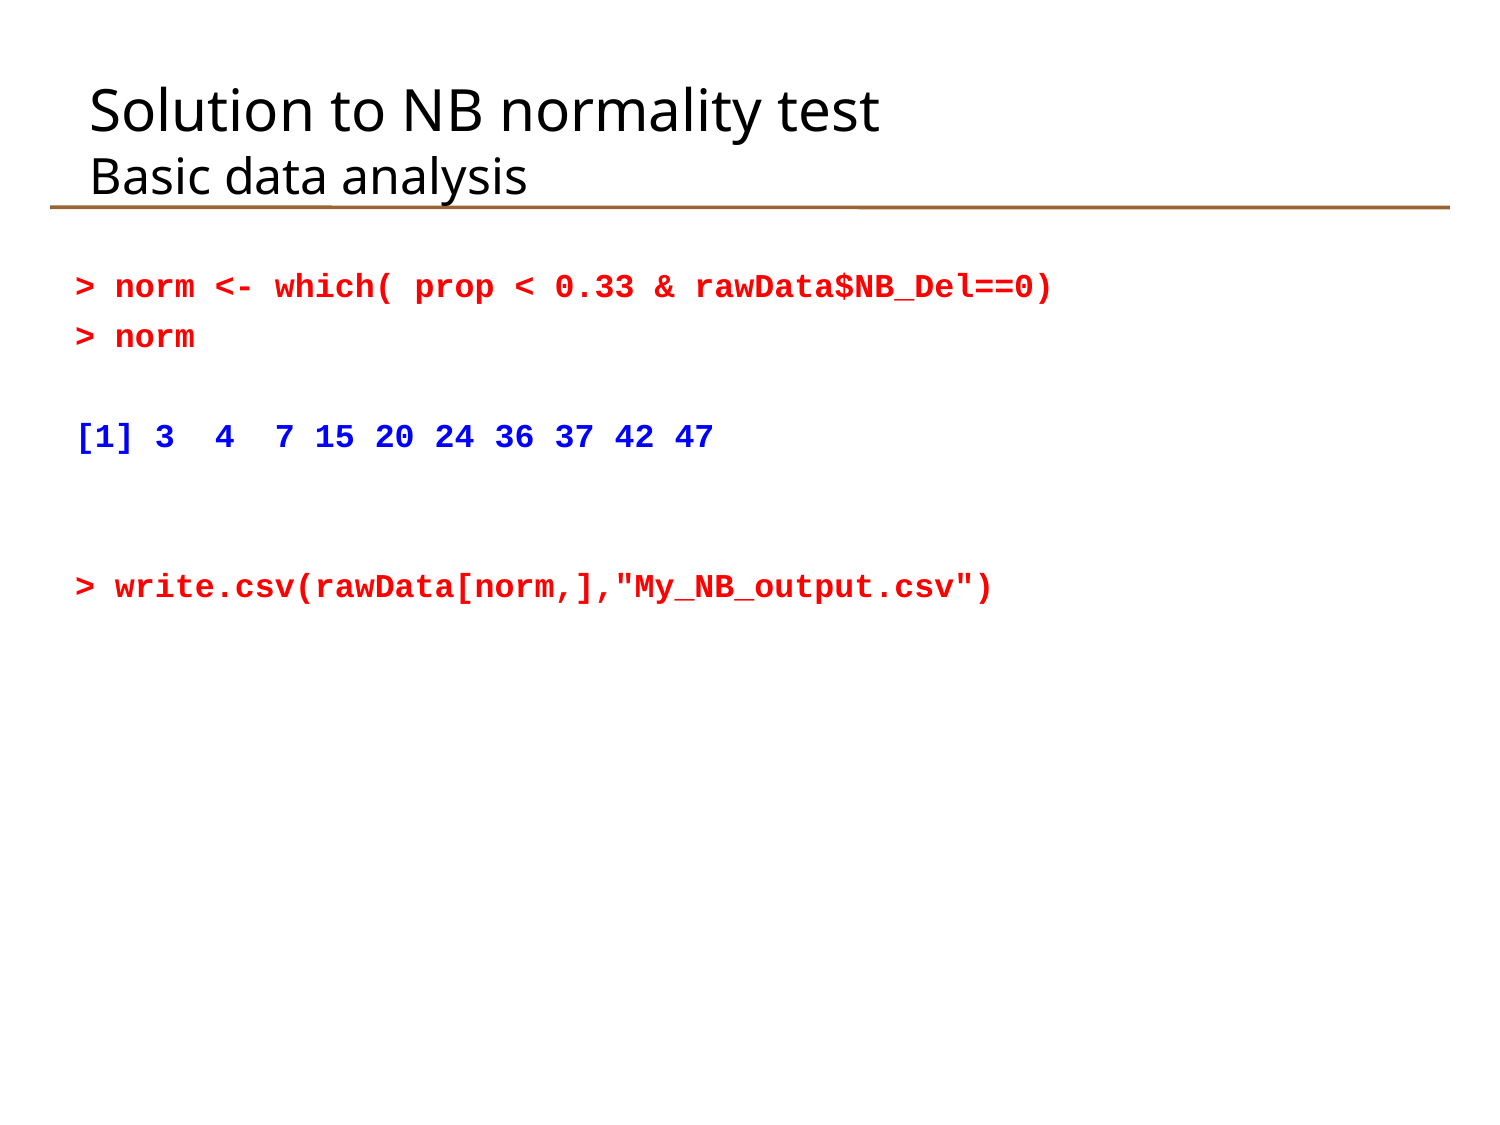

Solution to NB normality test
Basic data analysis
> norm <- which( prop < 0.33 & rawData$NB_Del==0)
> norm
[1] 3 4 7 15 20 24 36 37 42 47
> write.csv(rawData[norm,],"My_NB_output.csv")